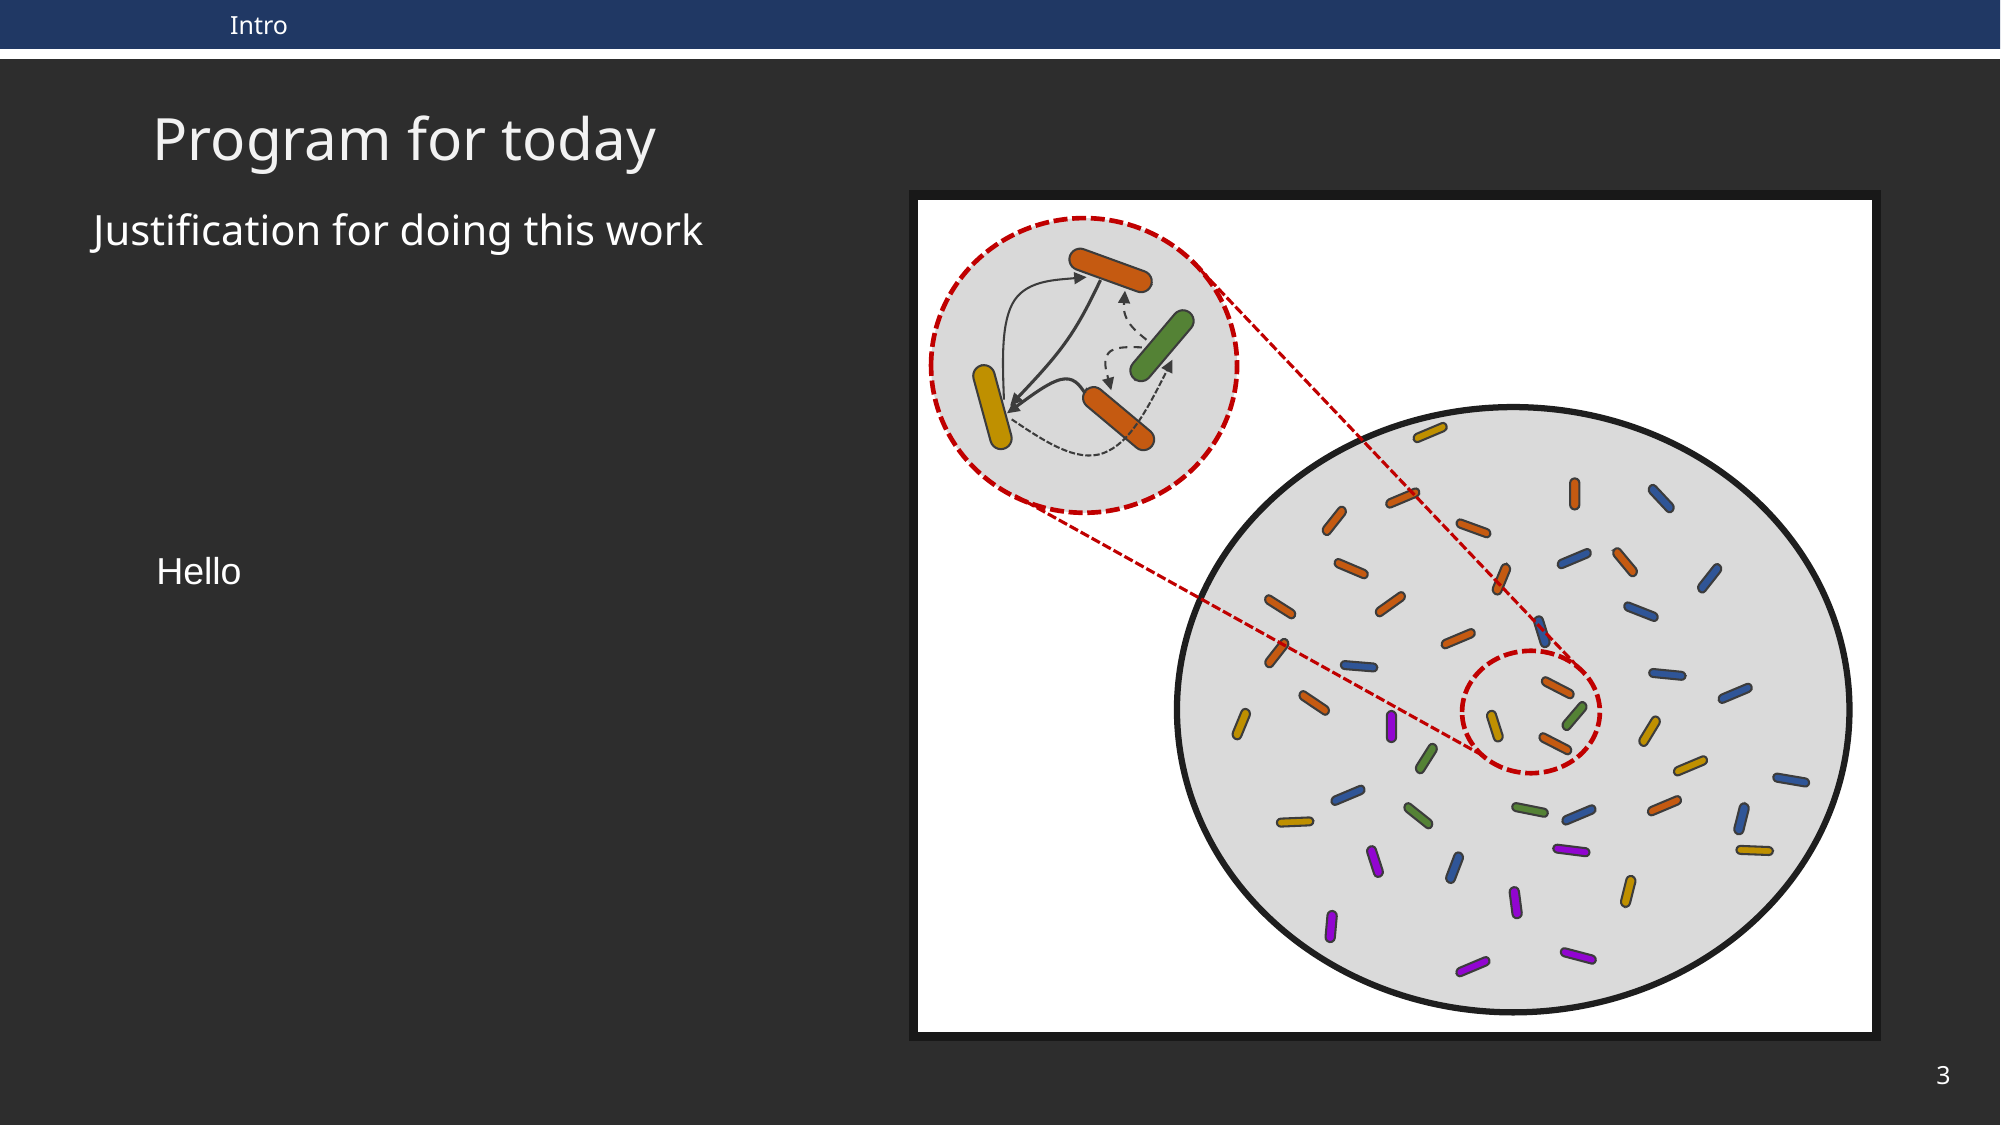

Intro
Program for today
# Justification for doing this work
Hello